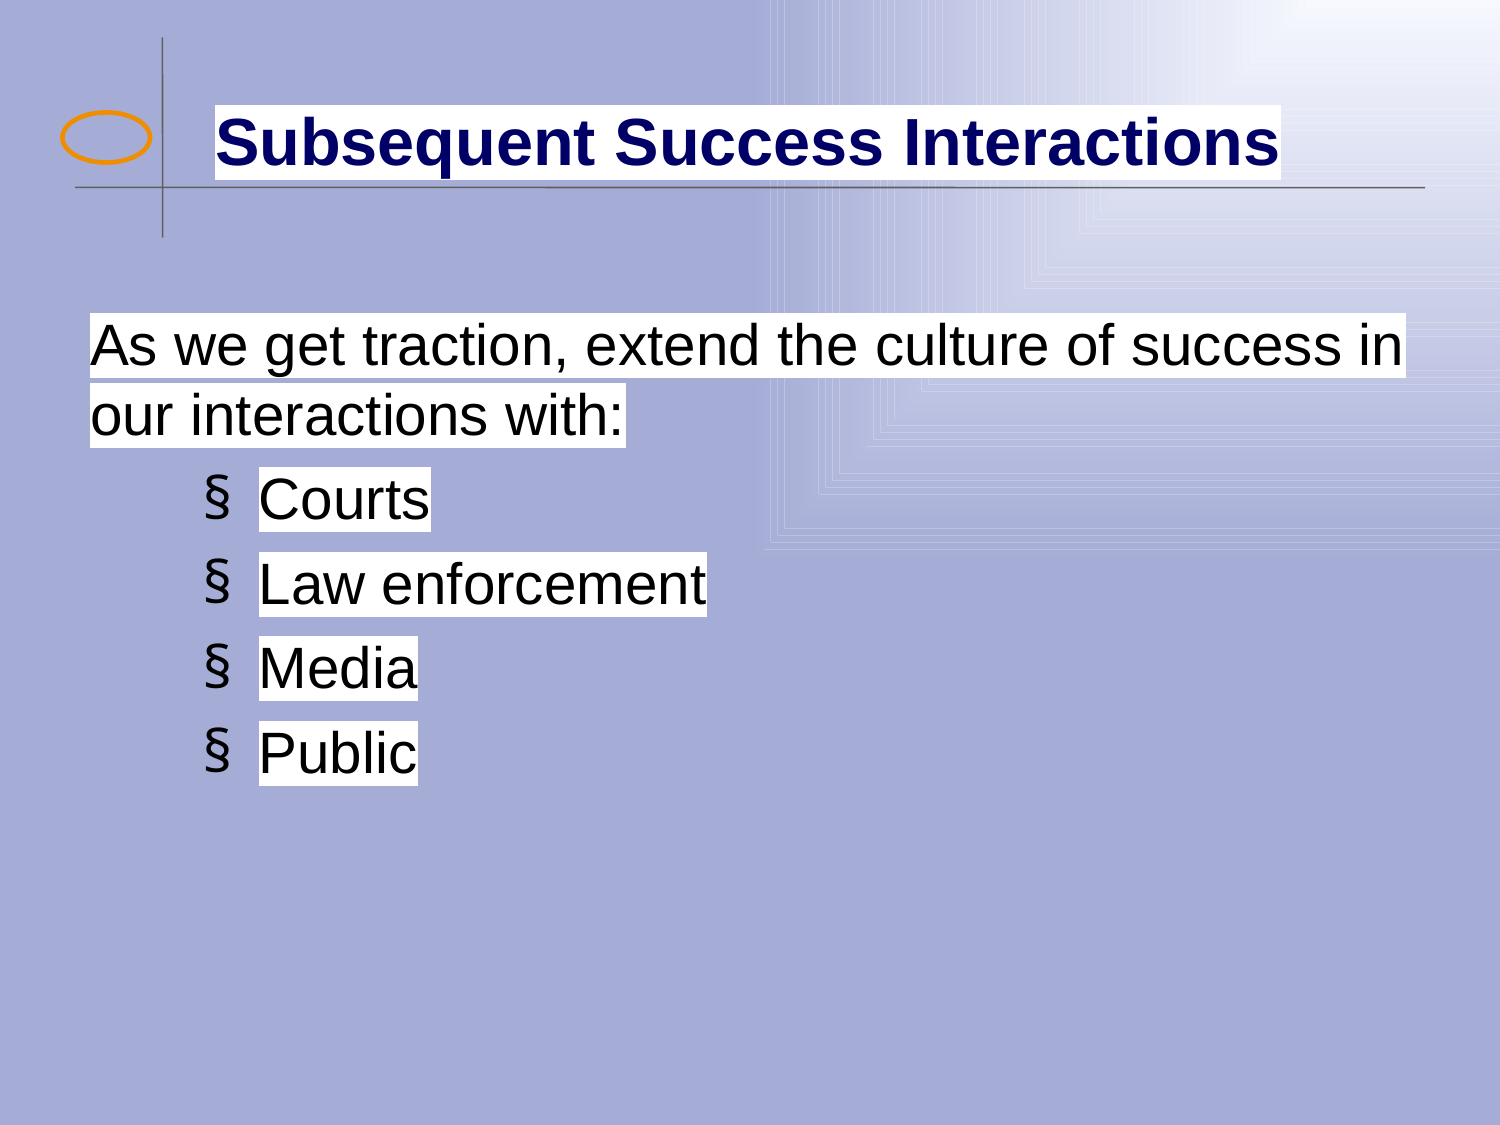

# Subsequent Success Interactions
As we get traction, extend the culture of success in our interactions with:
Courts
Law enforcement
Media
Public